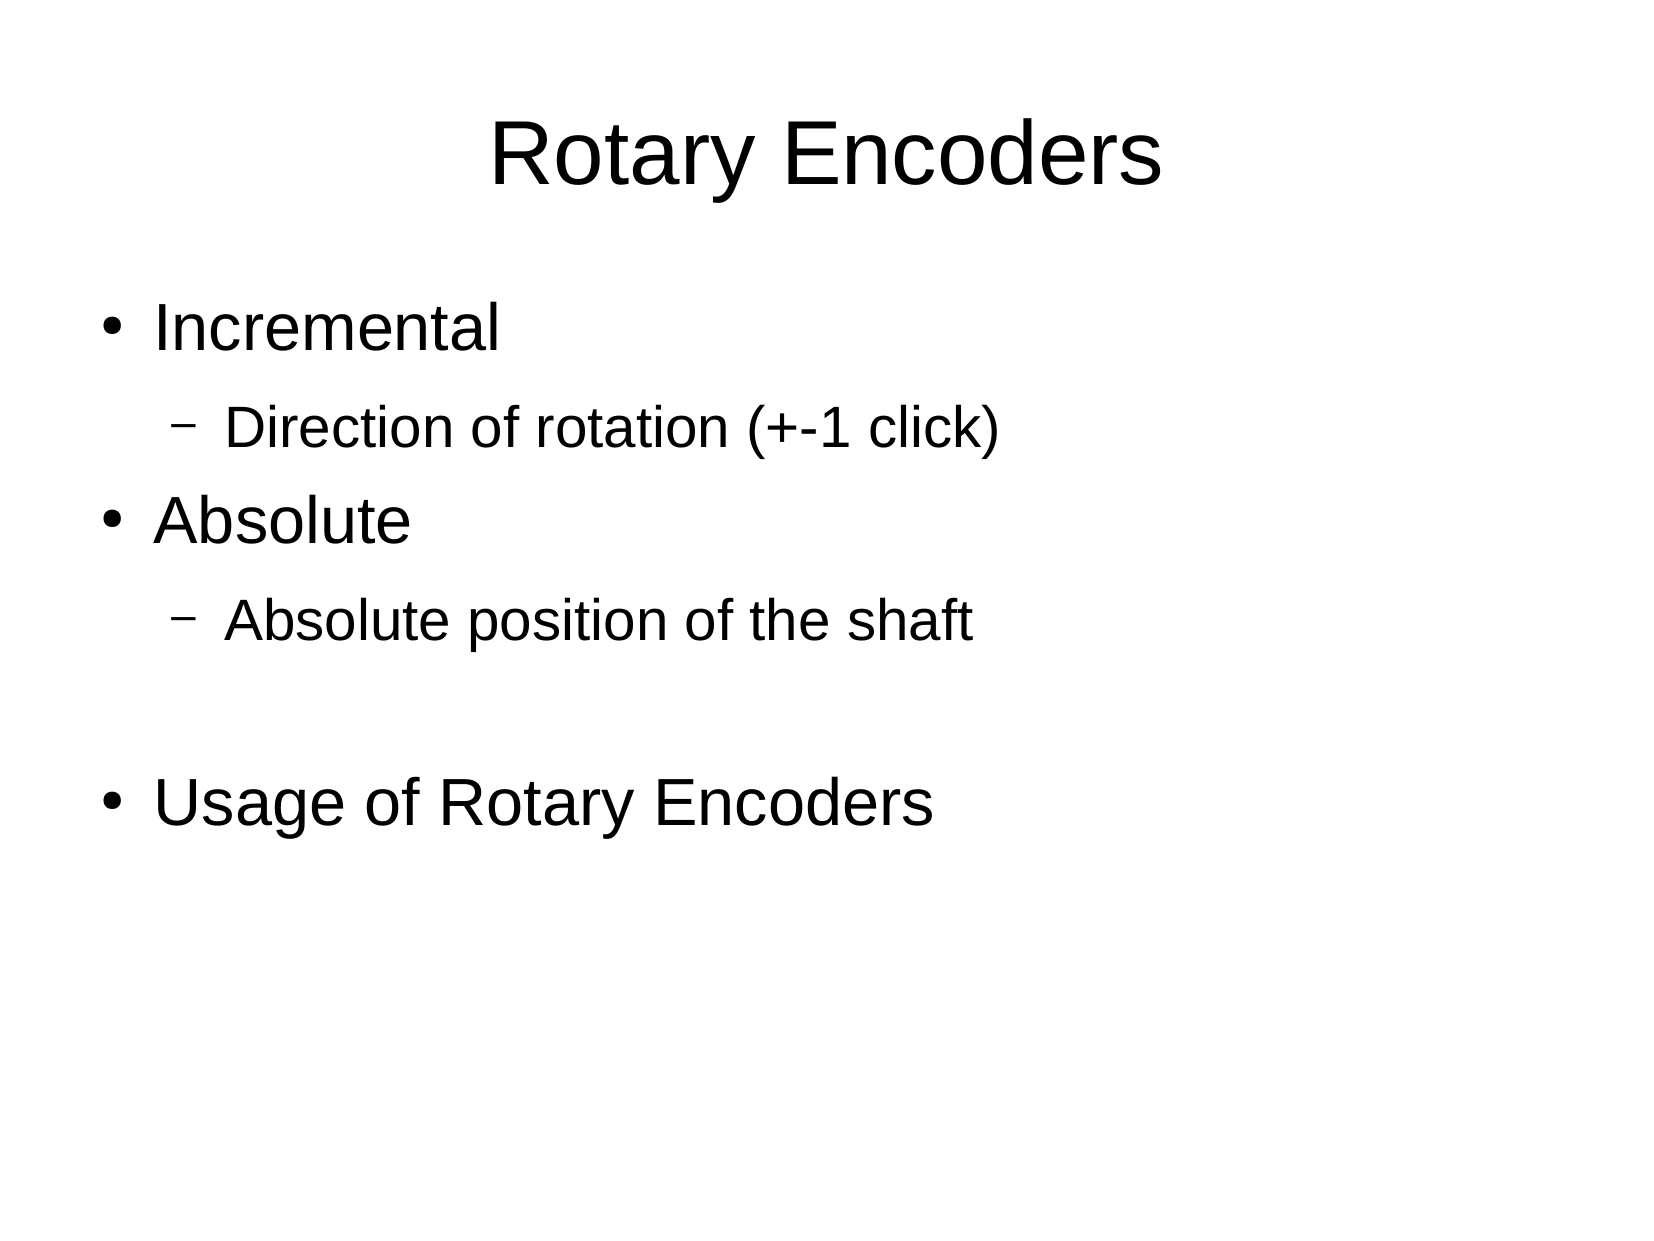

# Rotary Encoders
Incremental
Direction of rotation (+-1 click)
Absolute
Absolute position of the shaft
Usage of Rotary Encoders